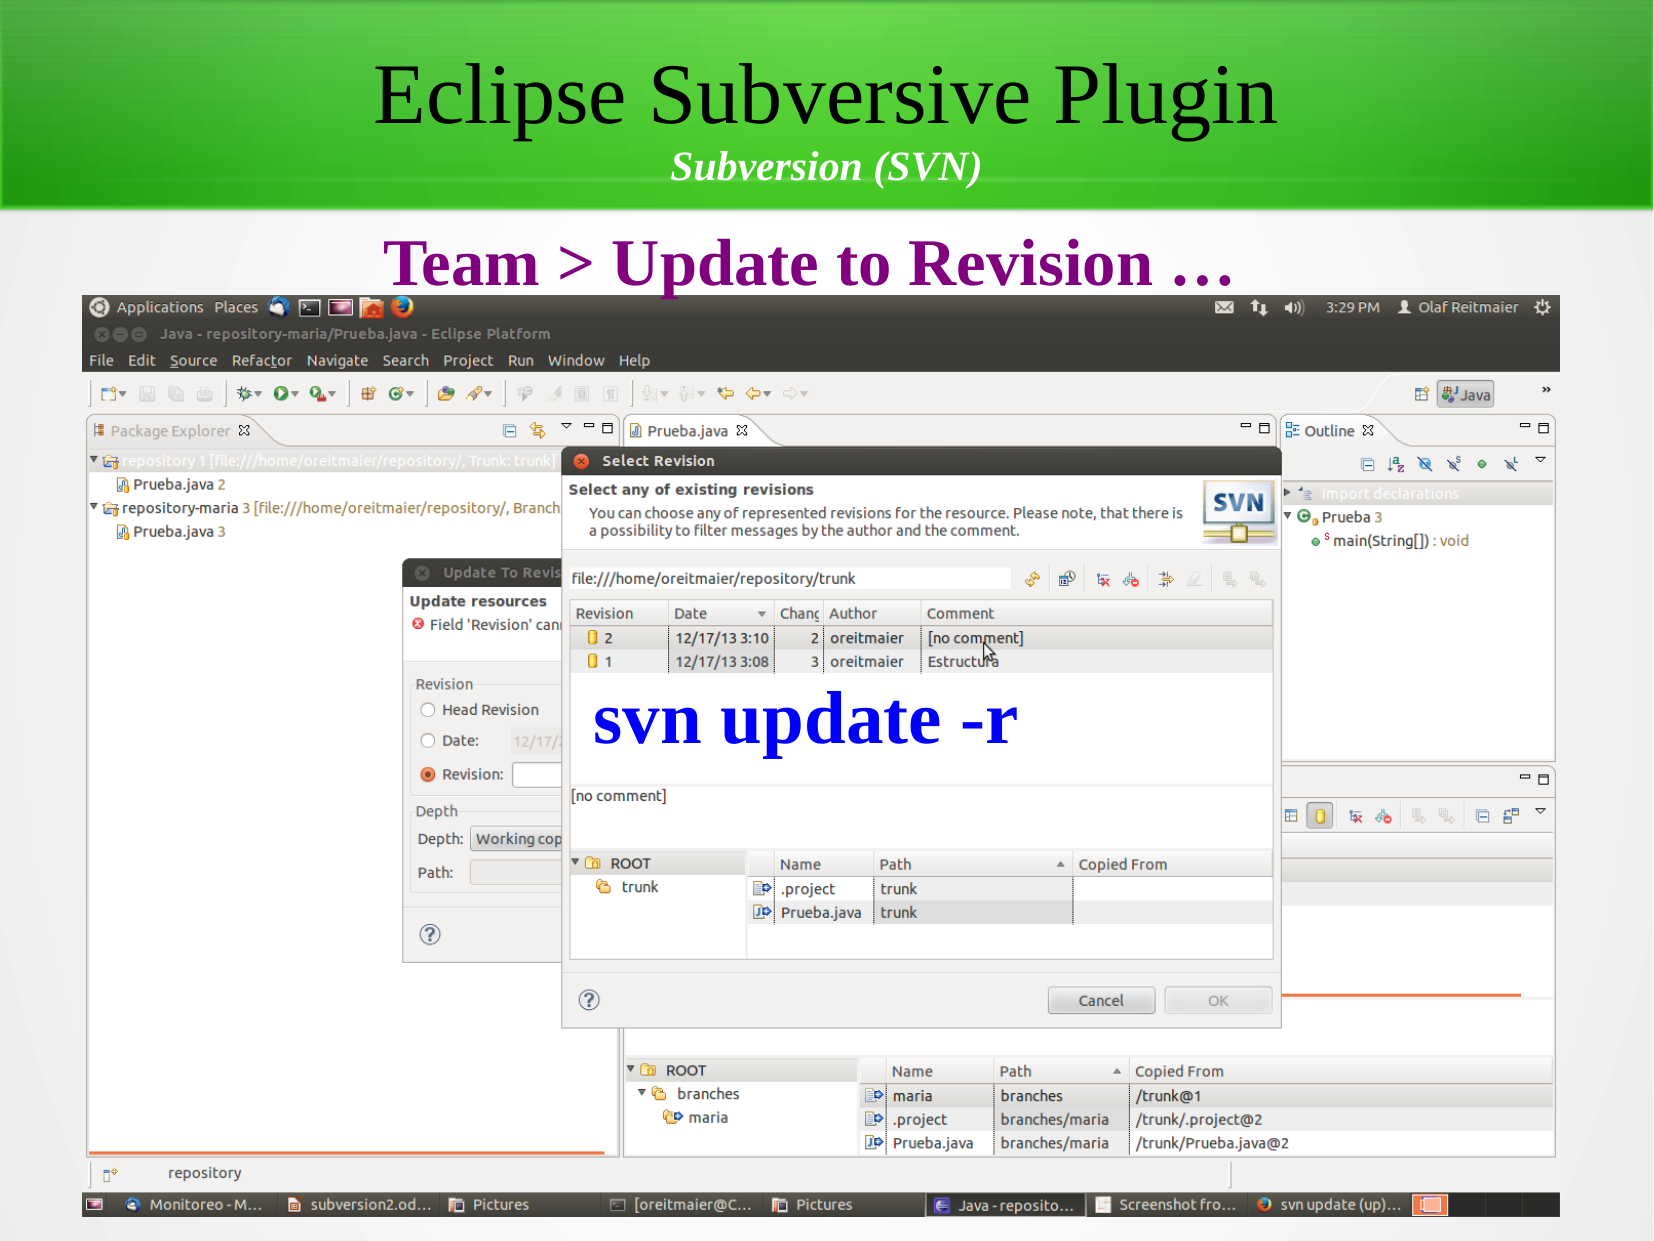

# Eclipse Subversive Plugin Subversion (SVN)
Team > Update to Revision …
svn update -r